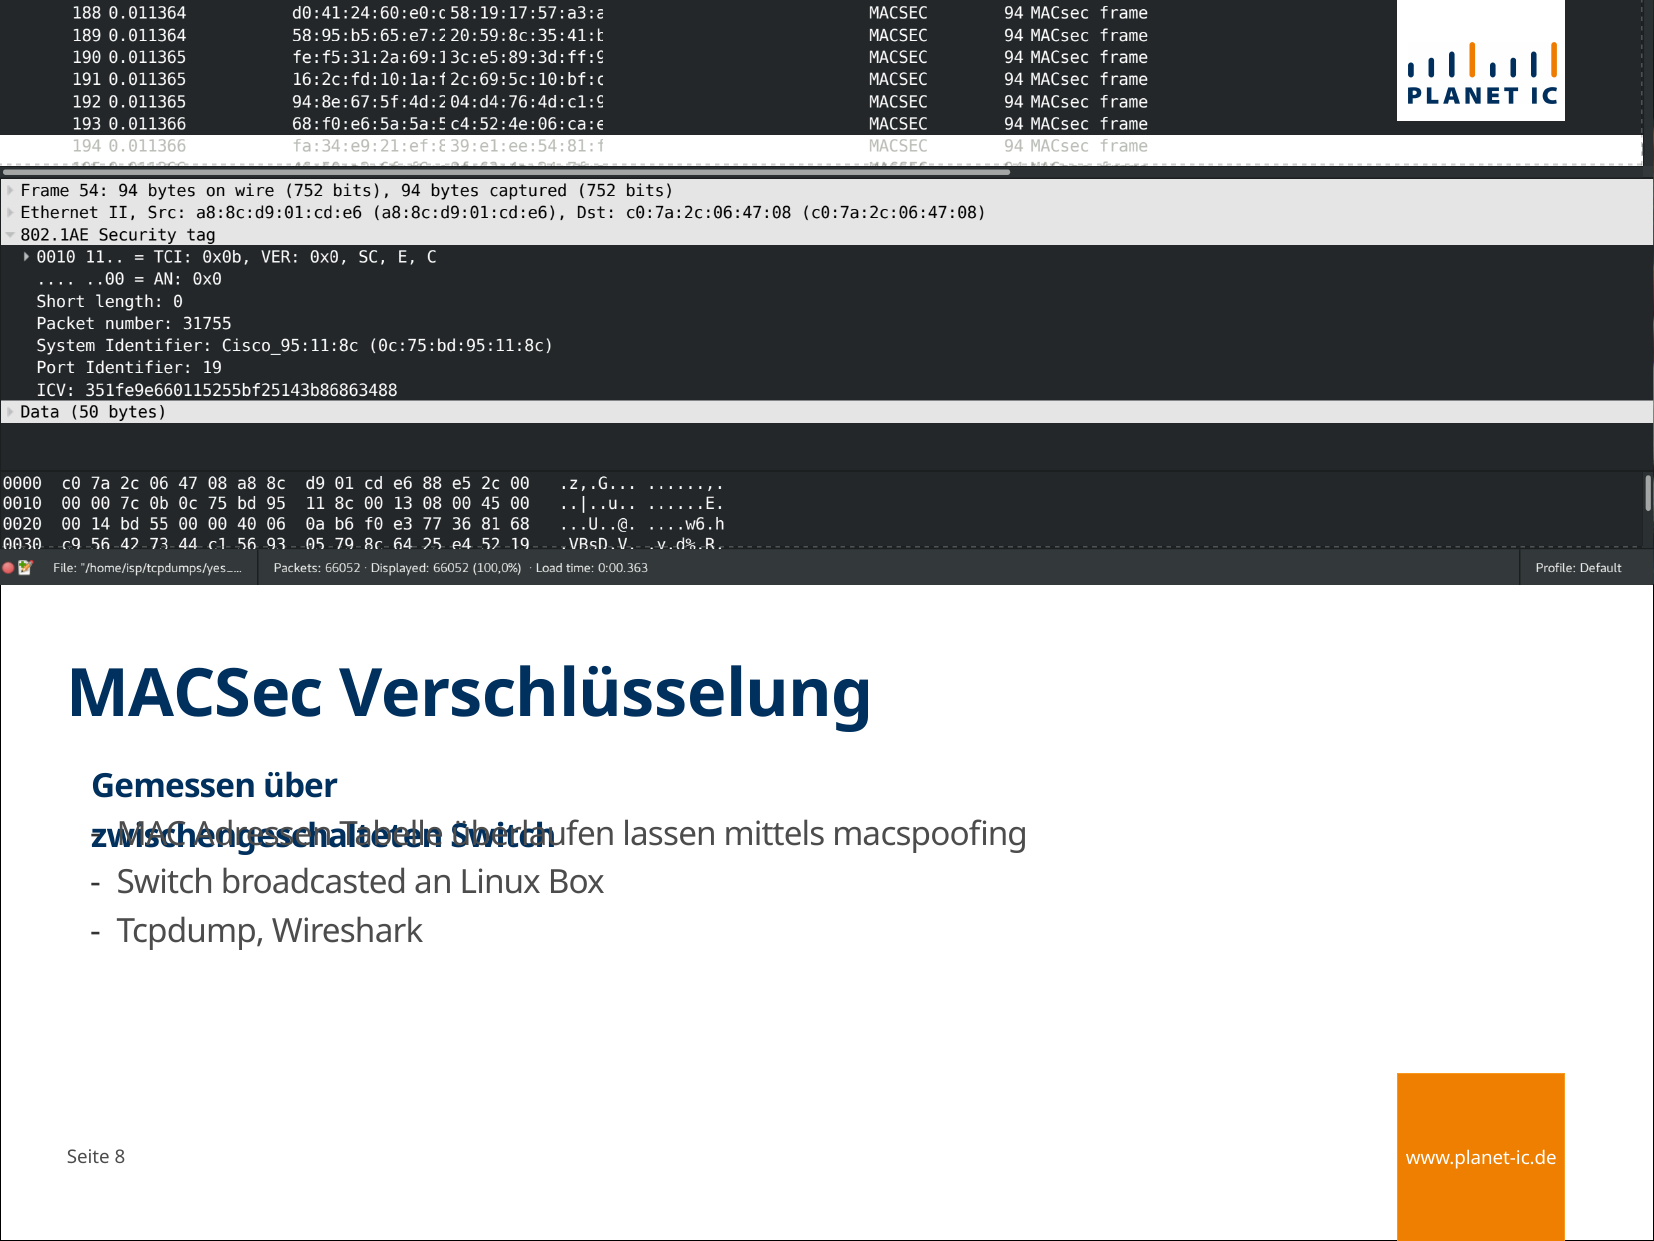

MACSec Verschlüsselung
Gemessen über zwischengeschalteten Switch
MAC Adressen Tabelle überlaufen lassen mittels macspoofing
Switch broadcasted an Linux Box
Tcpdump, Wireshark